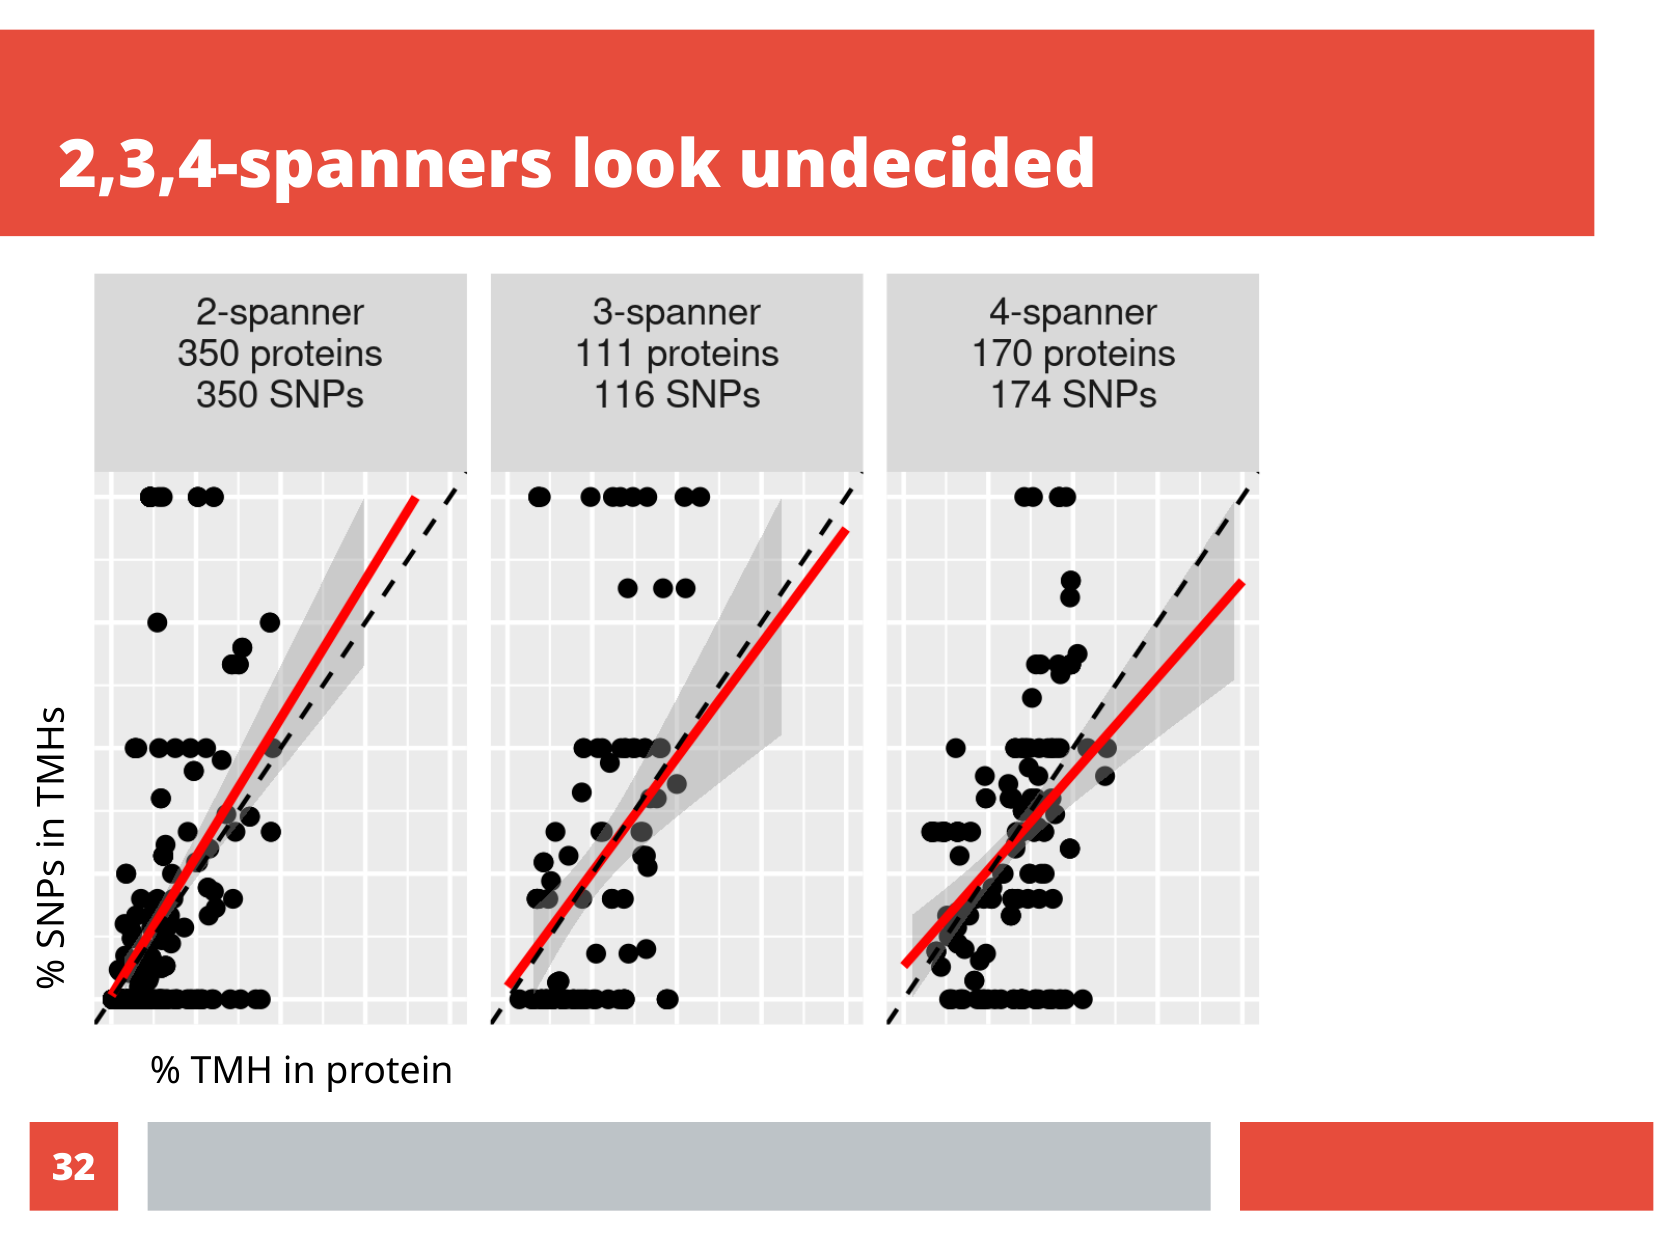

# 2,3,4-spanners look undecided
% SNPs in TMHs
% TMH in protein
32